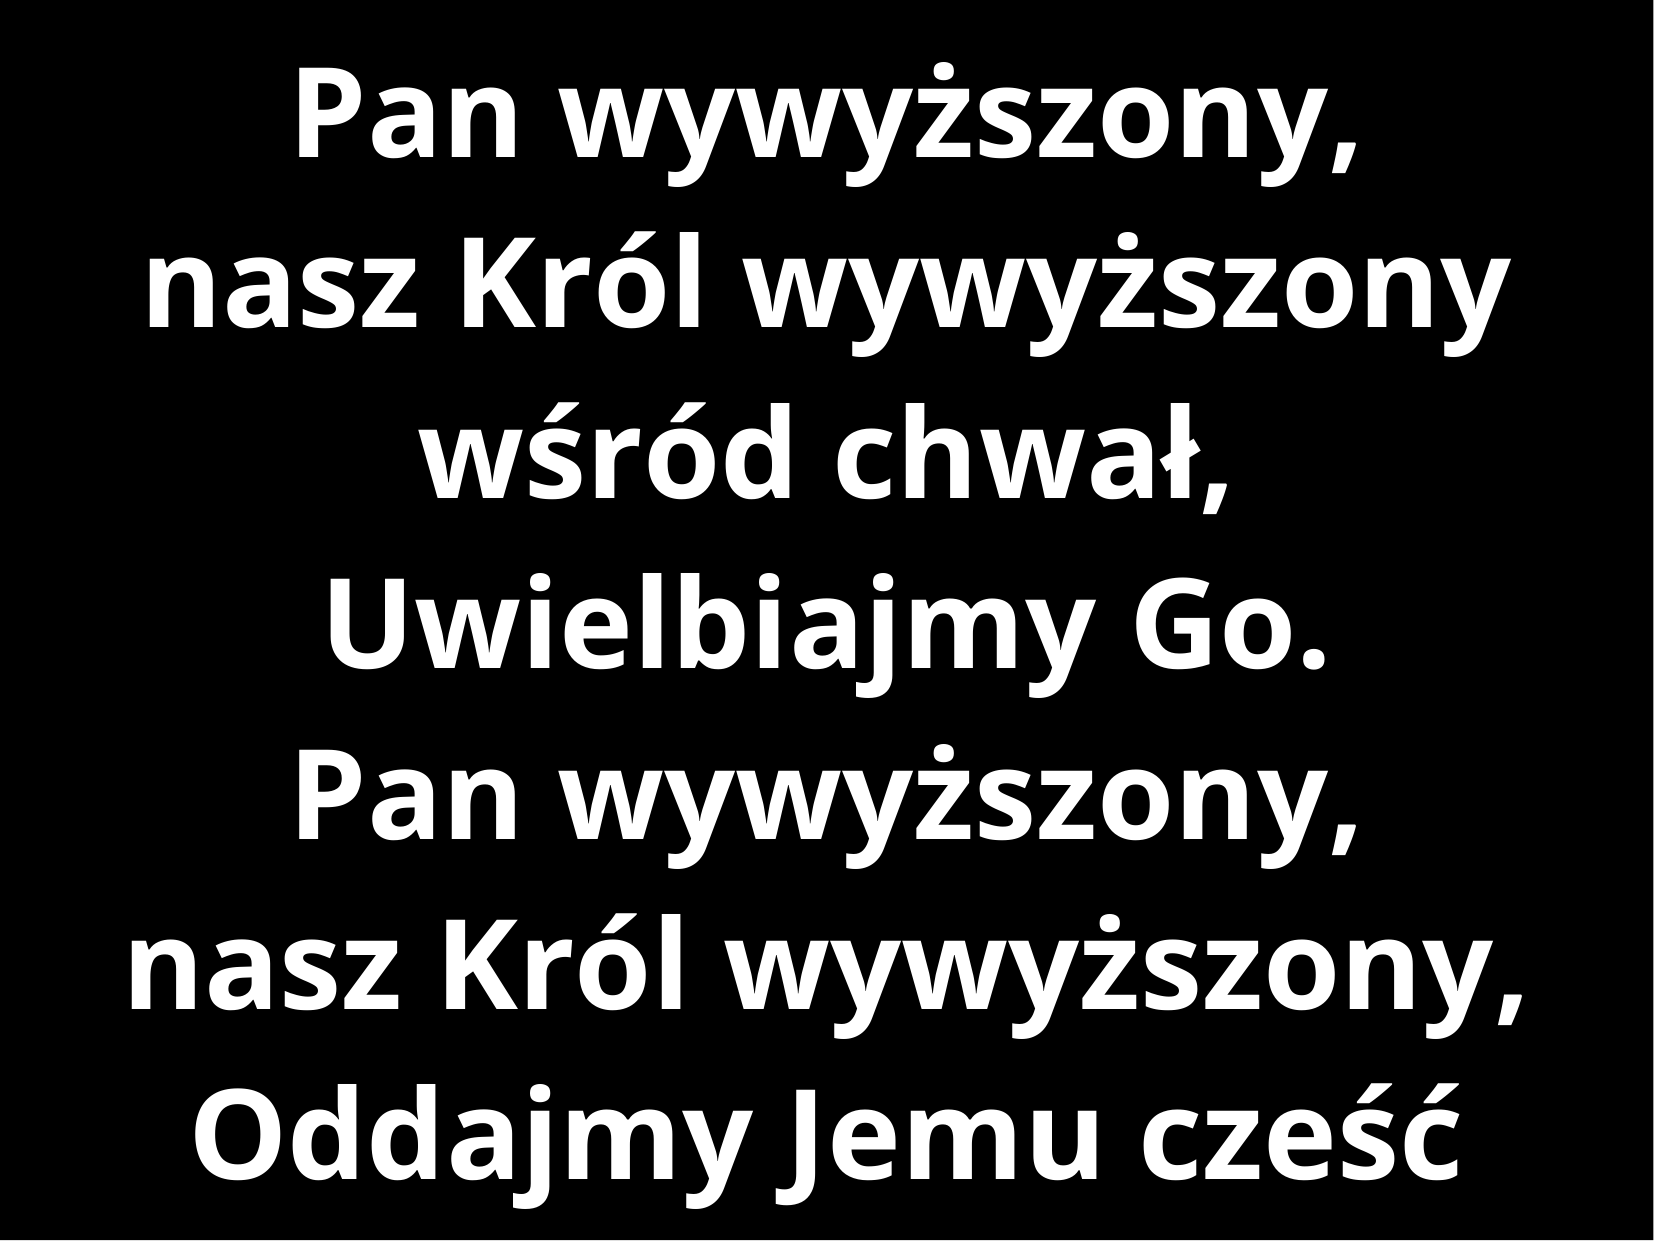

# Pan wywyższony, nasz Król wywyższony wśród chwał, Uwielbiajmy Go. Pan wywyższony, nasz Król wywyższony, Oddajmy Jemu cześć